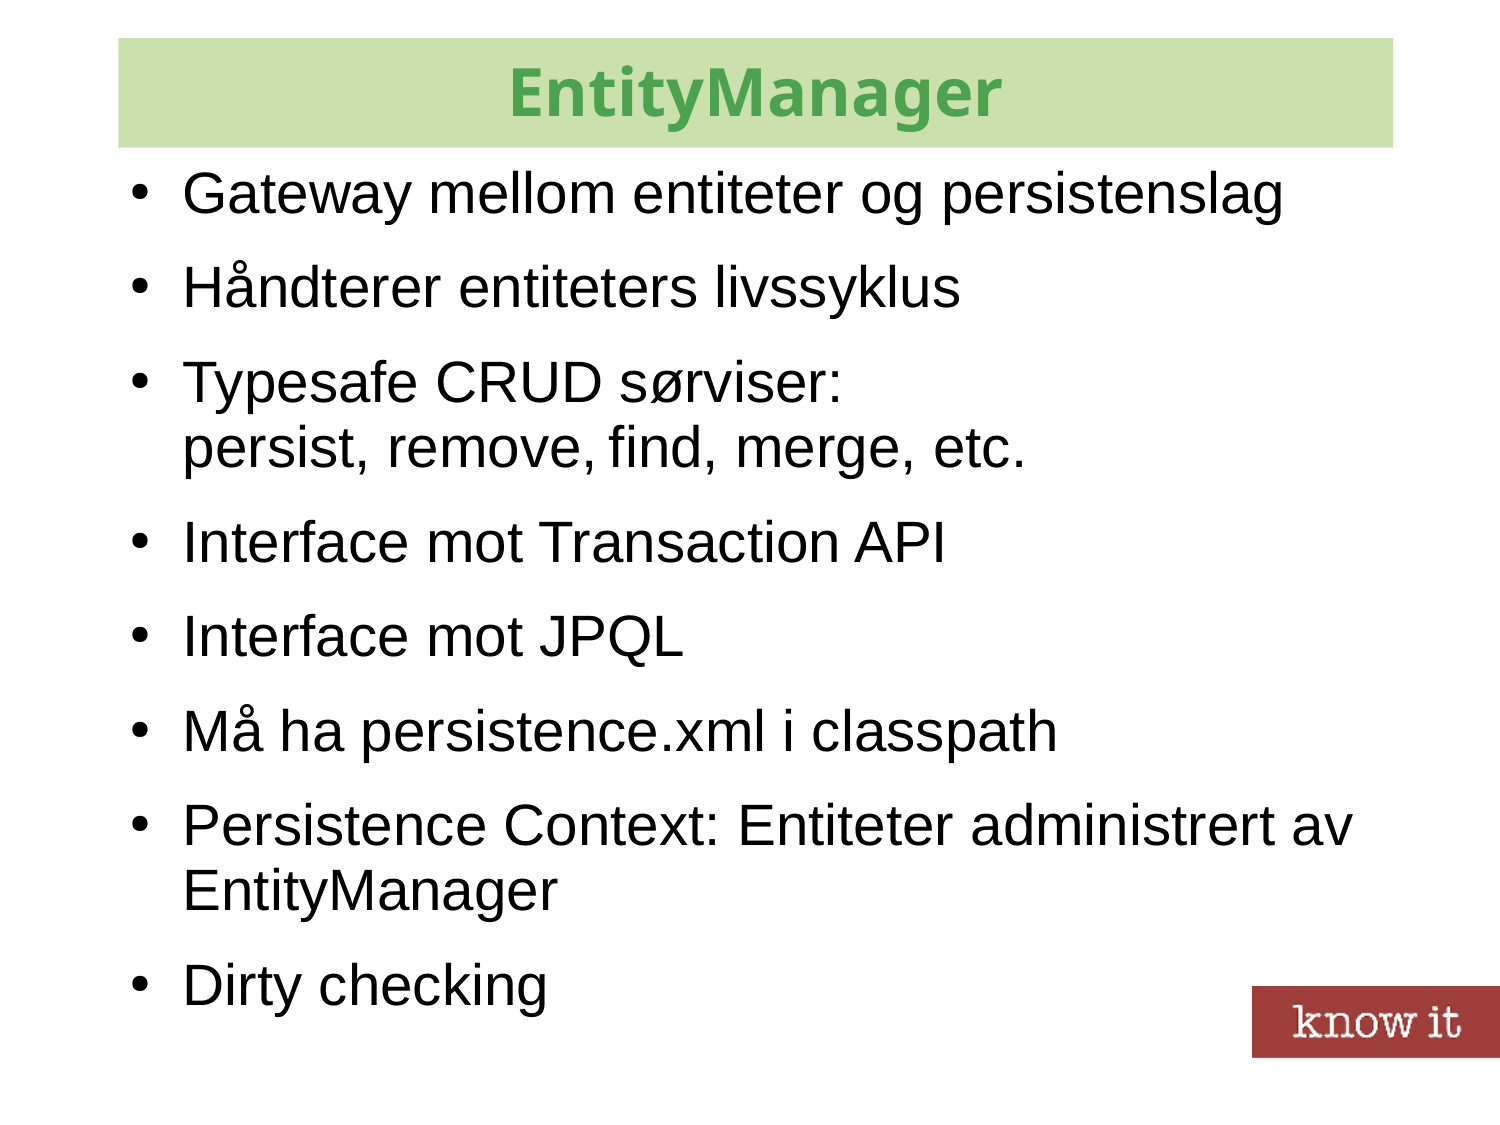

EntityManager
# Gateway mellom entiteter og persistenslag
Håndterer entiteters livssyklus
Typesafe CRUD sørviser:
persist, remove, find, merge, etc.
Interface mot Transaction API
Interface mot JPQL
Må ha persistence.xml i classpath
Persistence Context: Entiteter administrert av EntityManager
Dirty checking